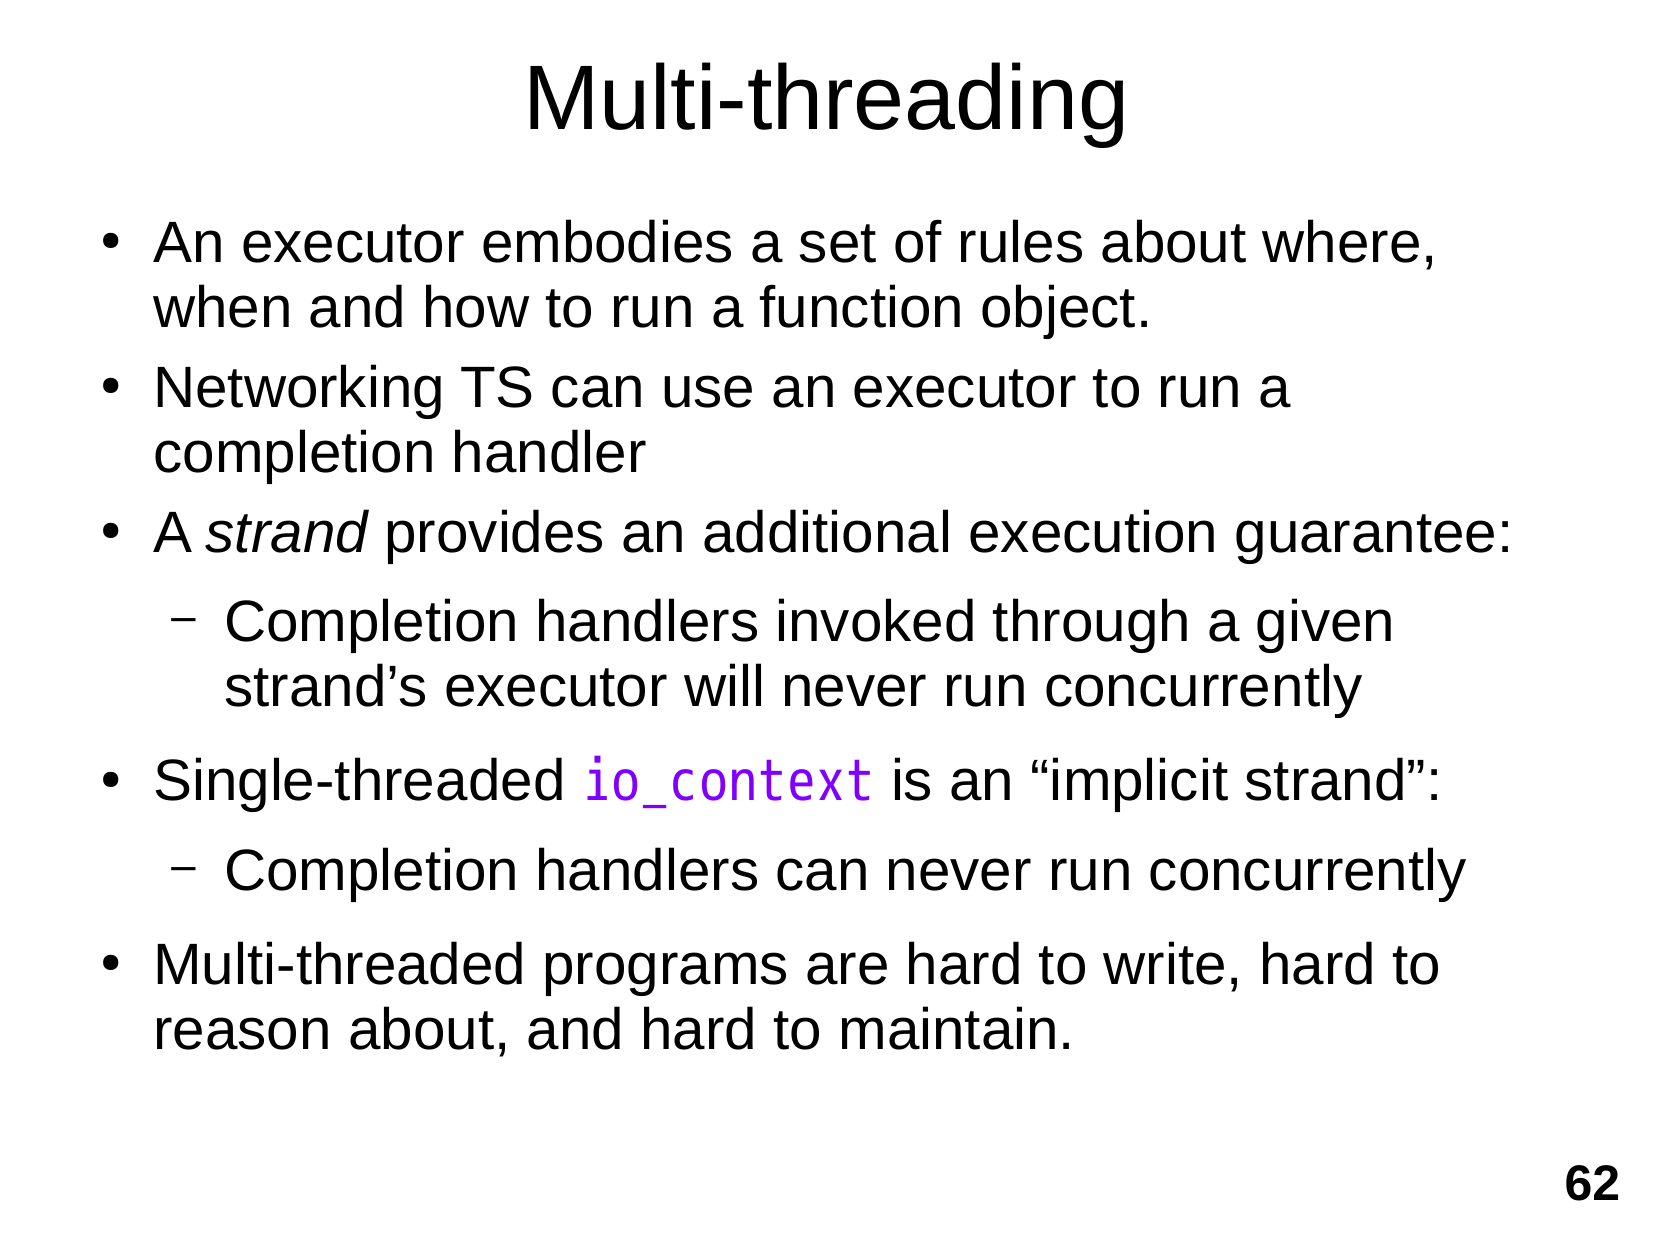

# Multi-threading
An executor embodies a set of rules about where, when and how to run a function object.
Networking TS can use an executor to run a completion handler
A strand provides an additional execution guarantee:
Completion handlers invoked through a given strand’s executor will never run concurrently
Single-threaded io_context is an “implicit strand”:
Completion handlers can never run concurrently
Multi-threaded programs are hard to write, hard to reason about, and hard to maintain.
62